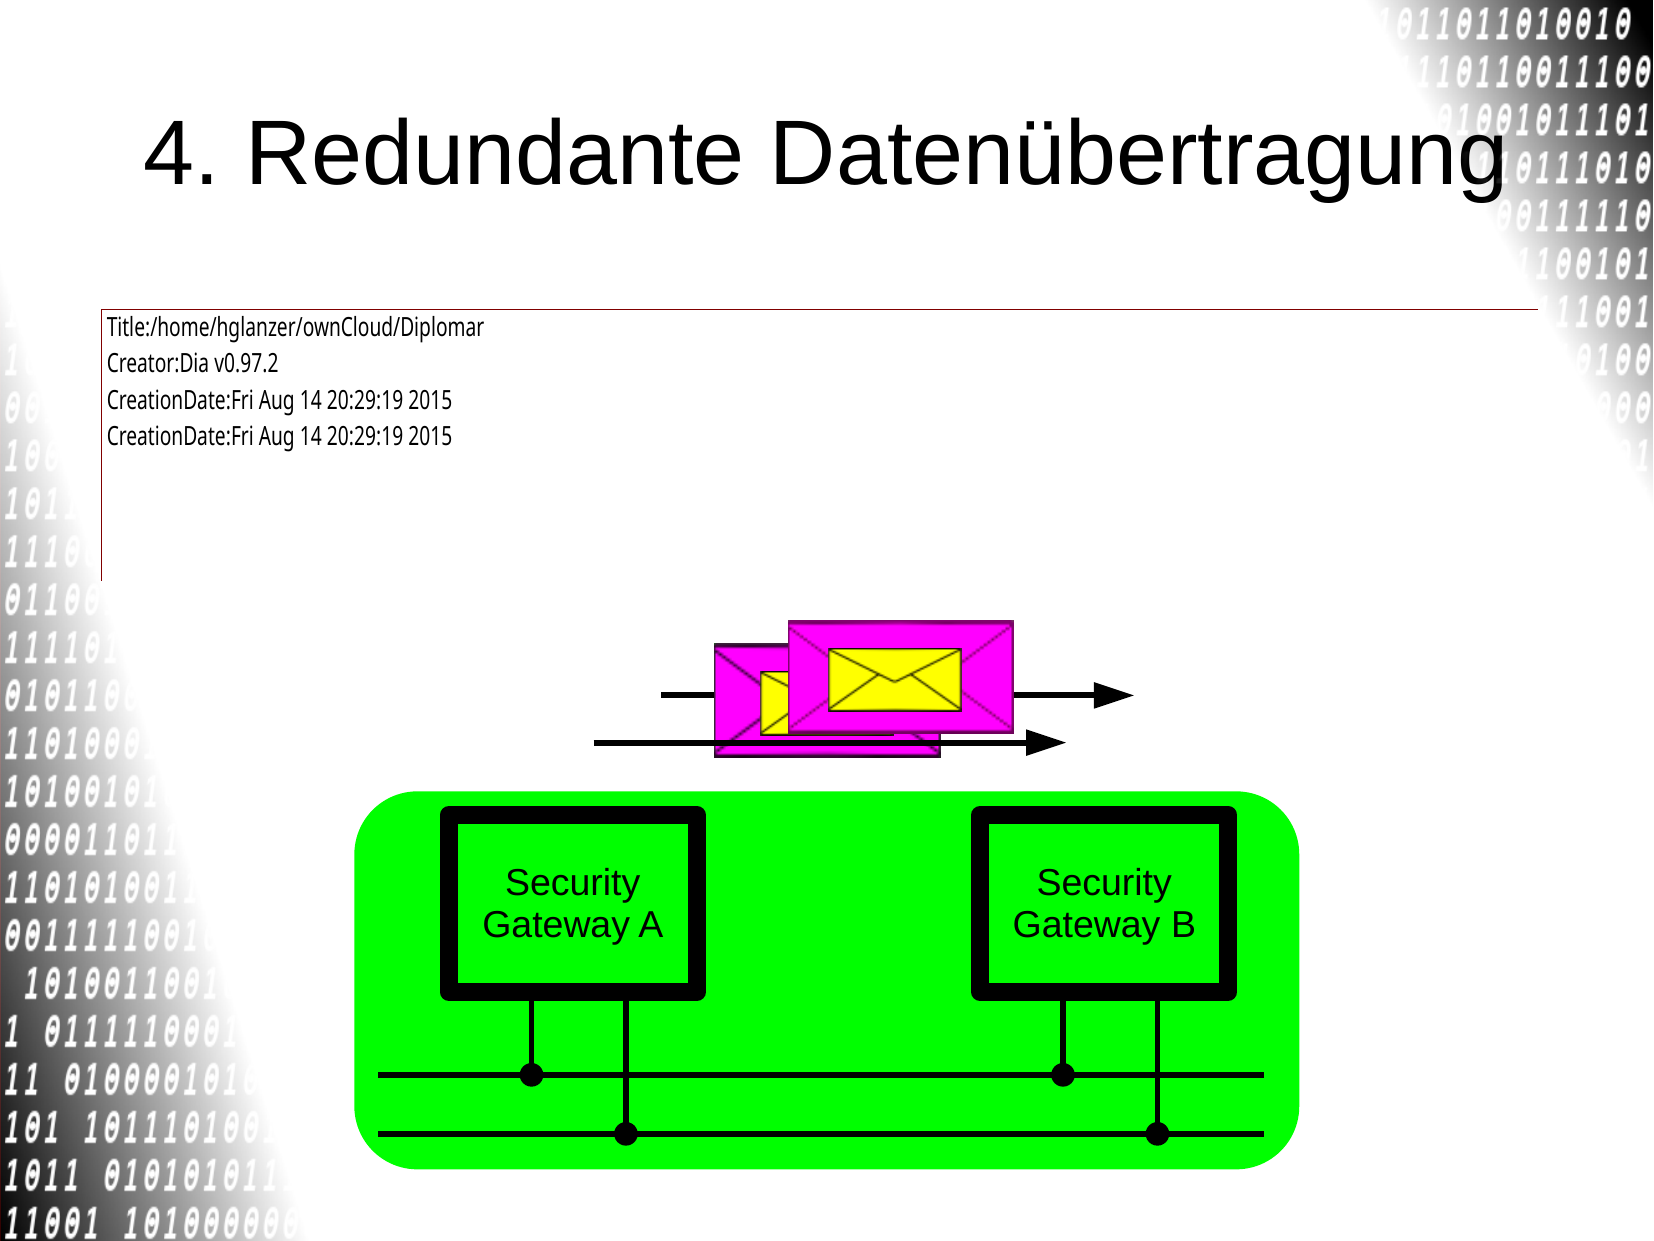

# 4. Redundante Datenübertragung
Security
Gateway A
Security
Gateway B